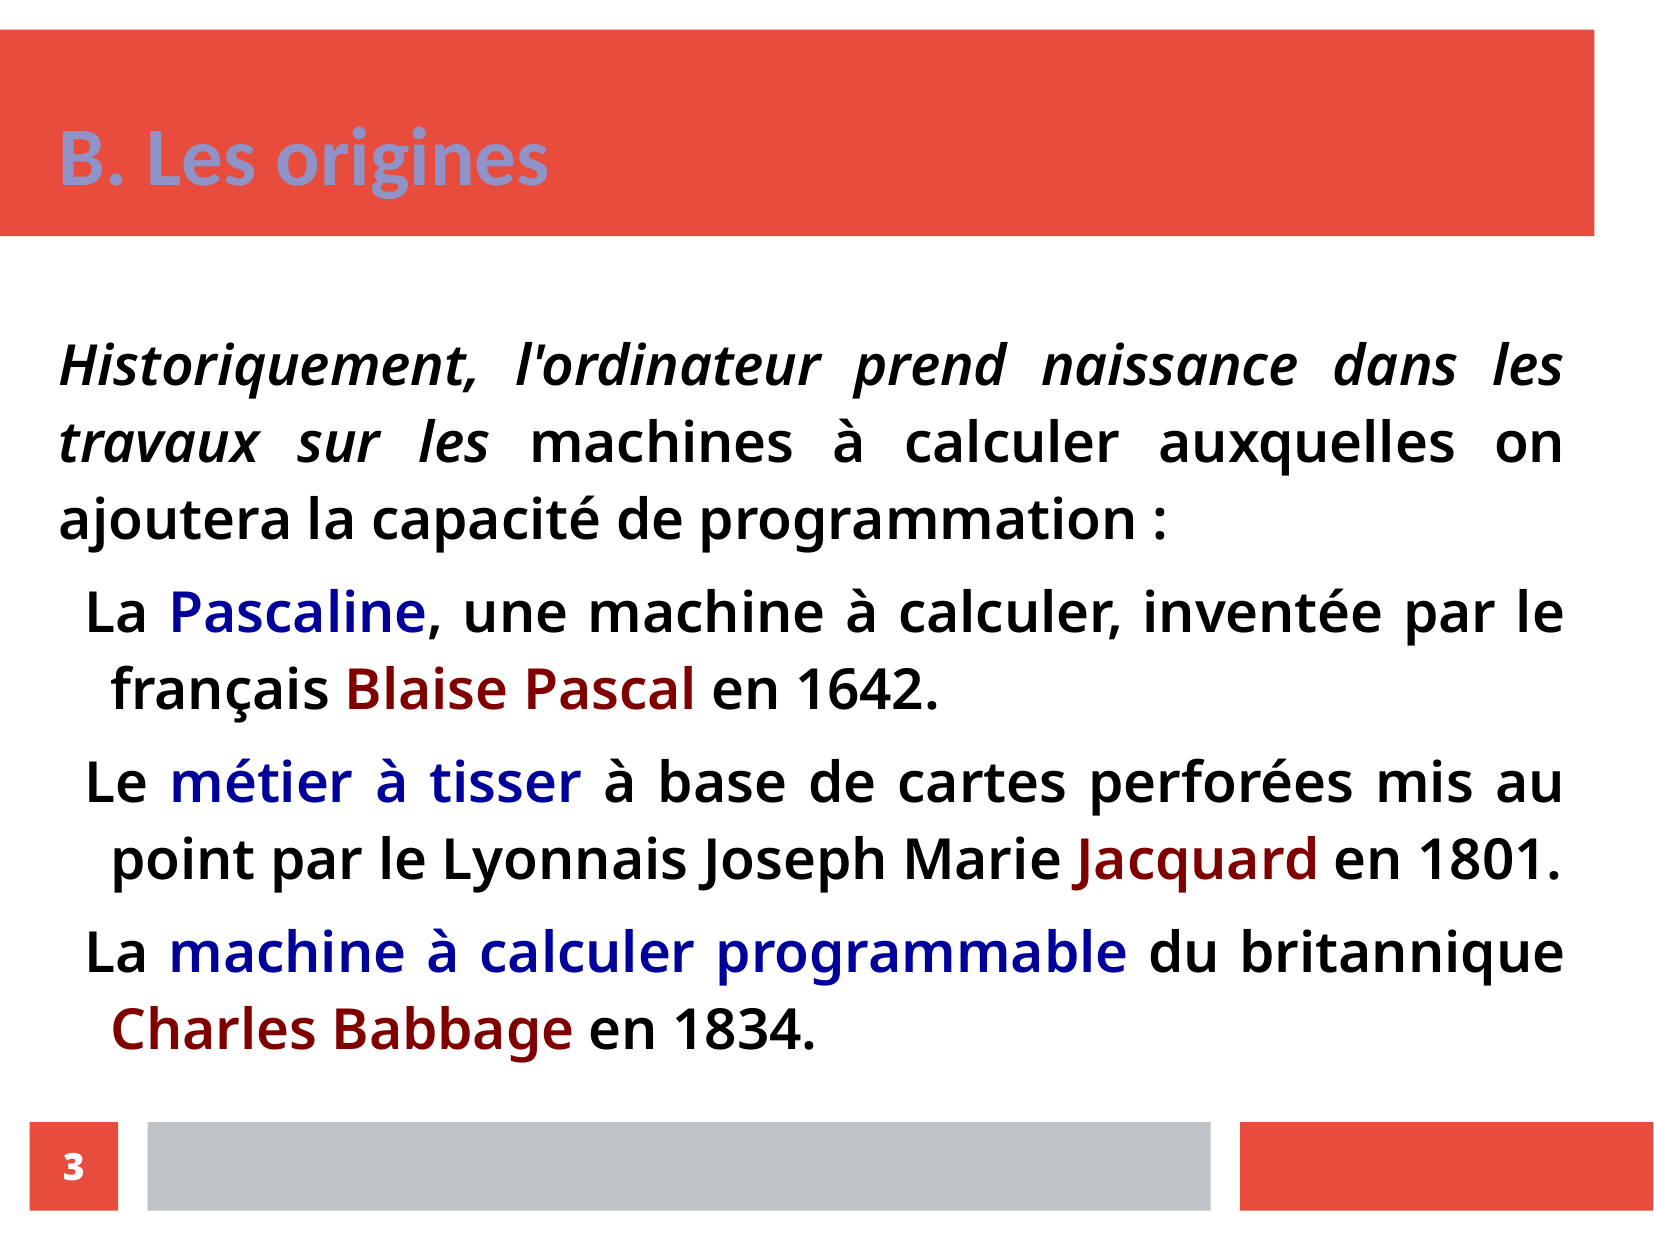

# B. Les origines
Historiquement, l'ordinateur prend naissance dans les travaux sur les machines à calculer auxquelles on ajoutera la capacité de programmation :
La Pascaline, une machine à calculer, inventée par le français Blaise Pascal en 1642.
Le métier à tisser à base de cartes perforées mis au point par le Lyonnais Joseph Marie Jacquard en 1801.
La machine à calculer programmable du britannique Charles Babbage en 1834.
3